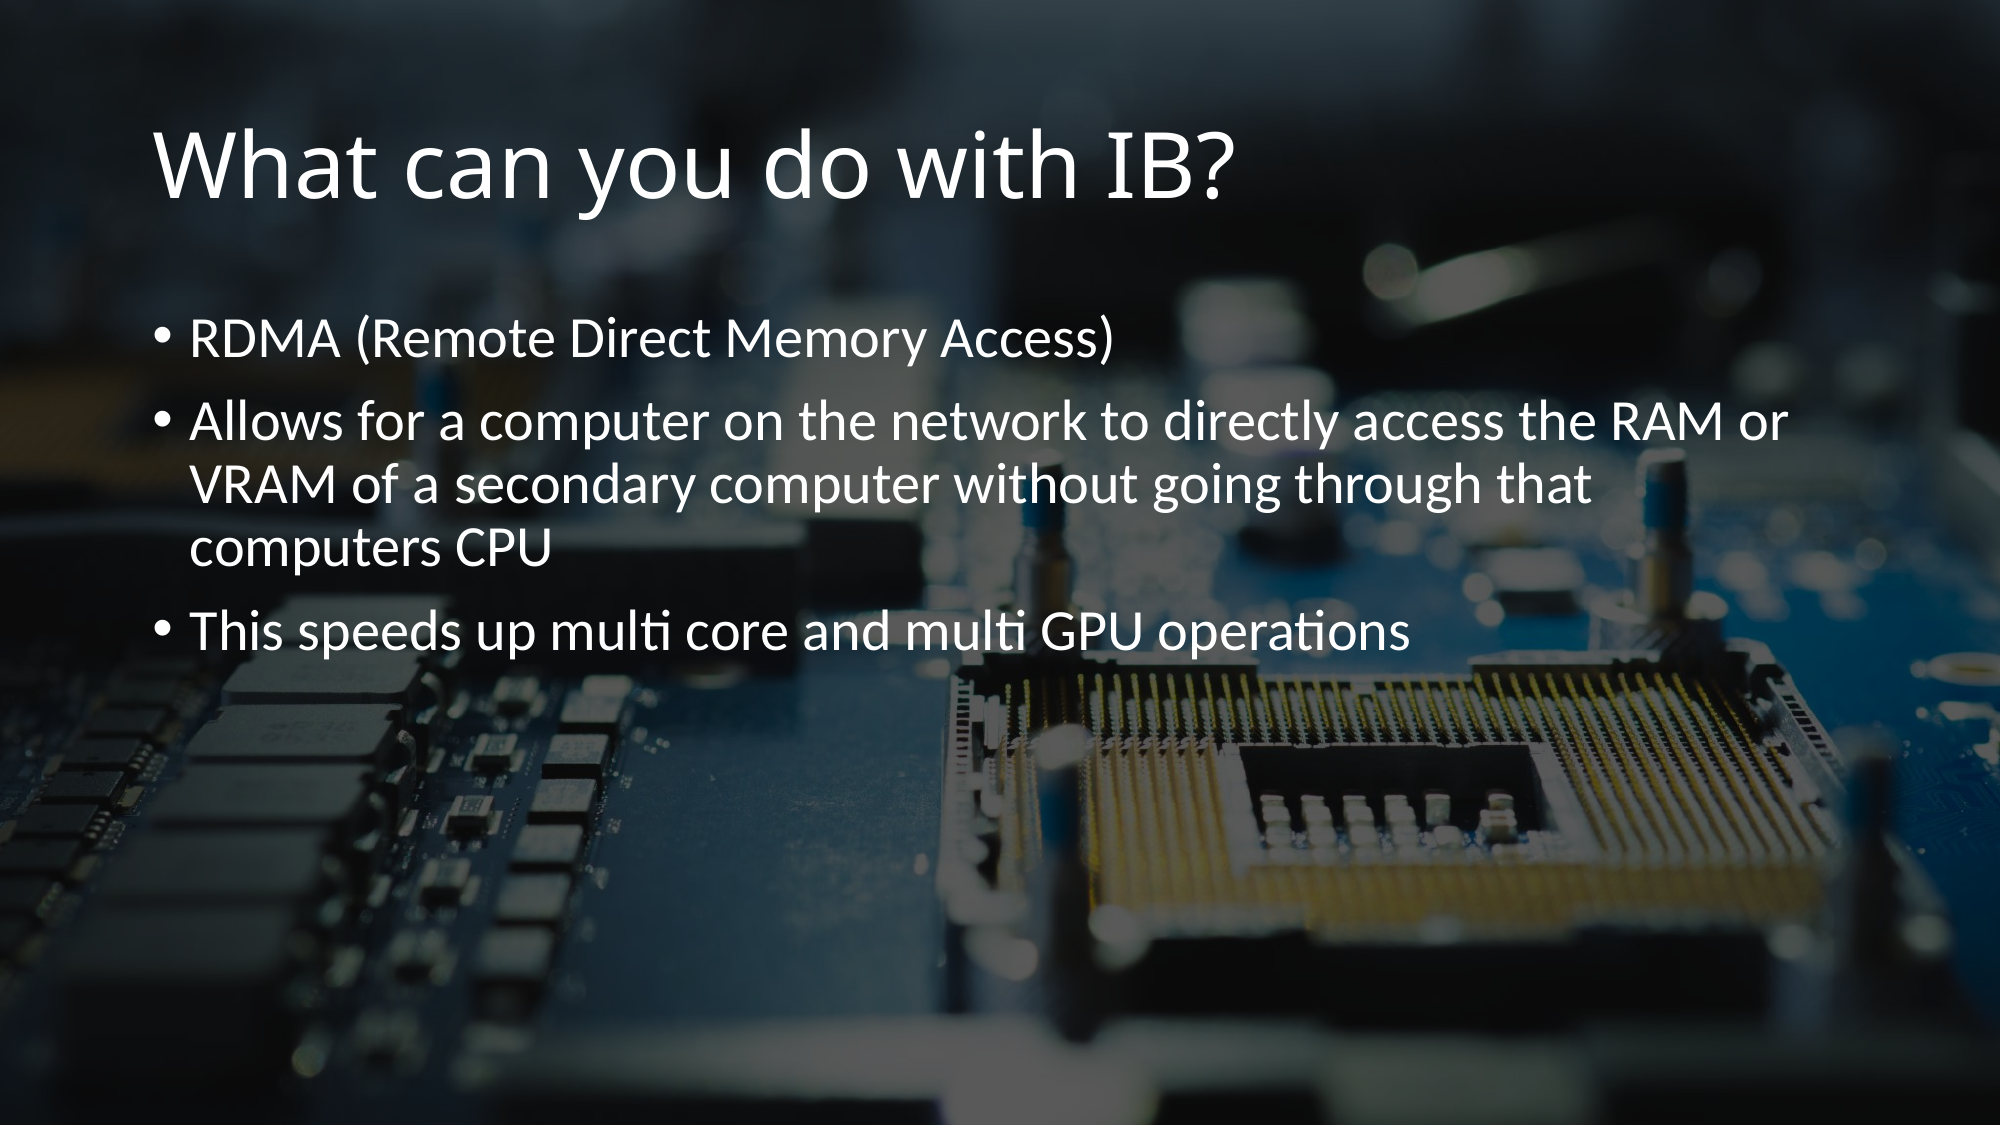

# What can you do with IB?
RDMA (Remote Direct Memory Access)
Allows for a computer on the network to directly access the RAM or VRAM of a secondary computer without going through that computers CPU
This speeds up multi core and multi GPU operations